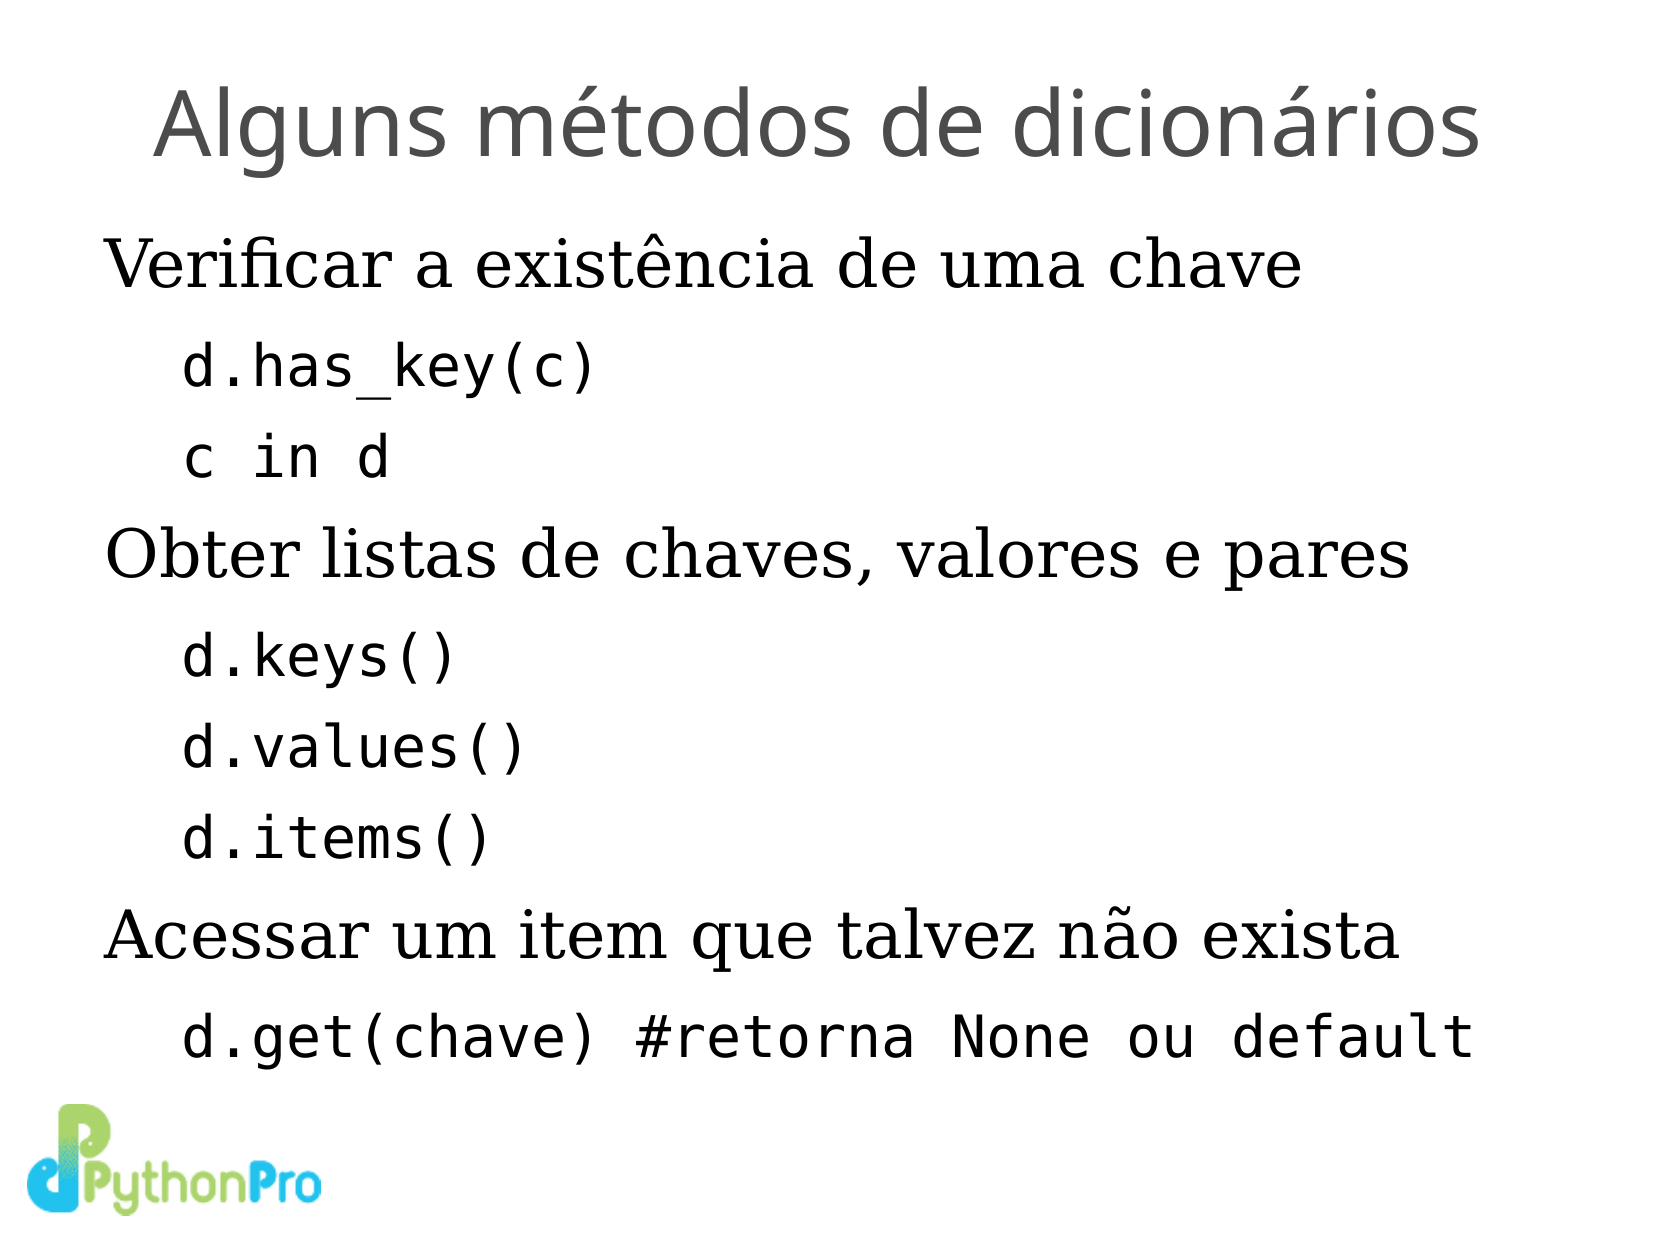

# Alguns métodos de dicionários
Verificar a existência de uma chave
d.has_key(c)
c in d
Obter listas de chaves, valores e pares
d.keys()
d.values()
d.items()
Acessar um item que talvez não exista
d.get(chave) #retorna None ou default